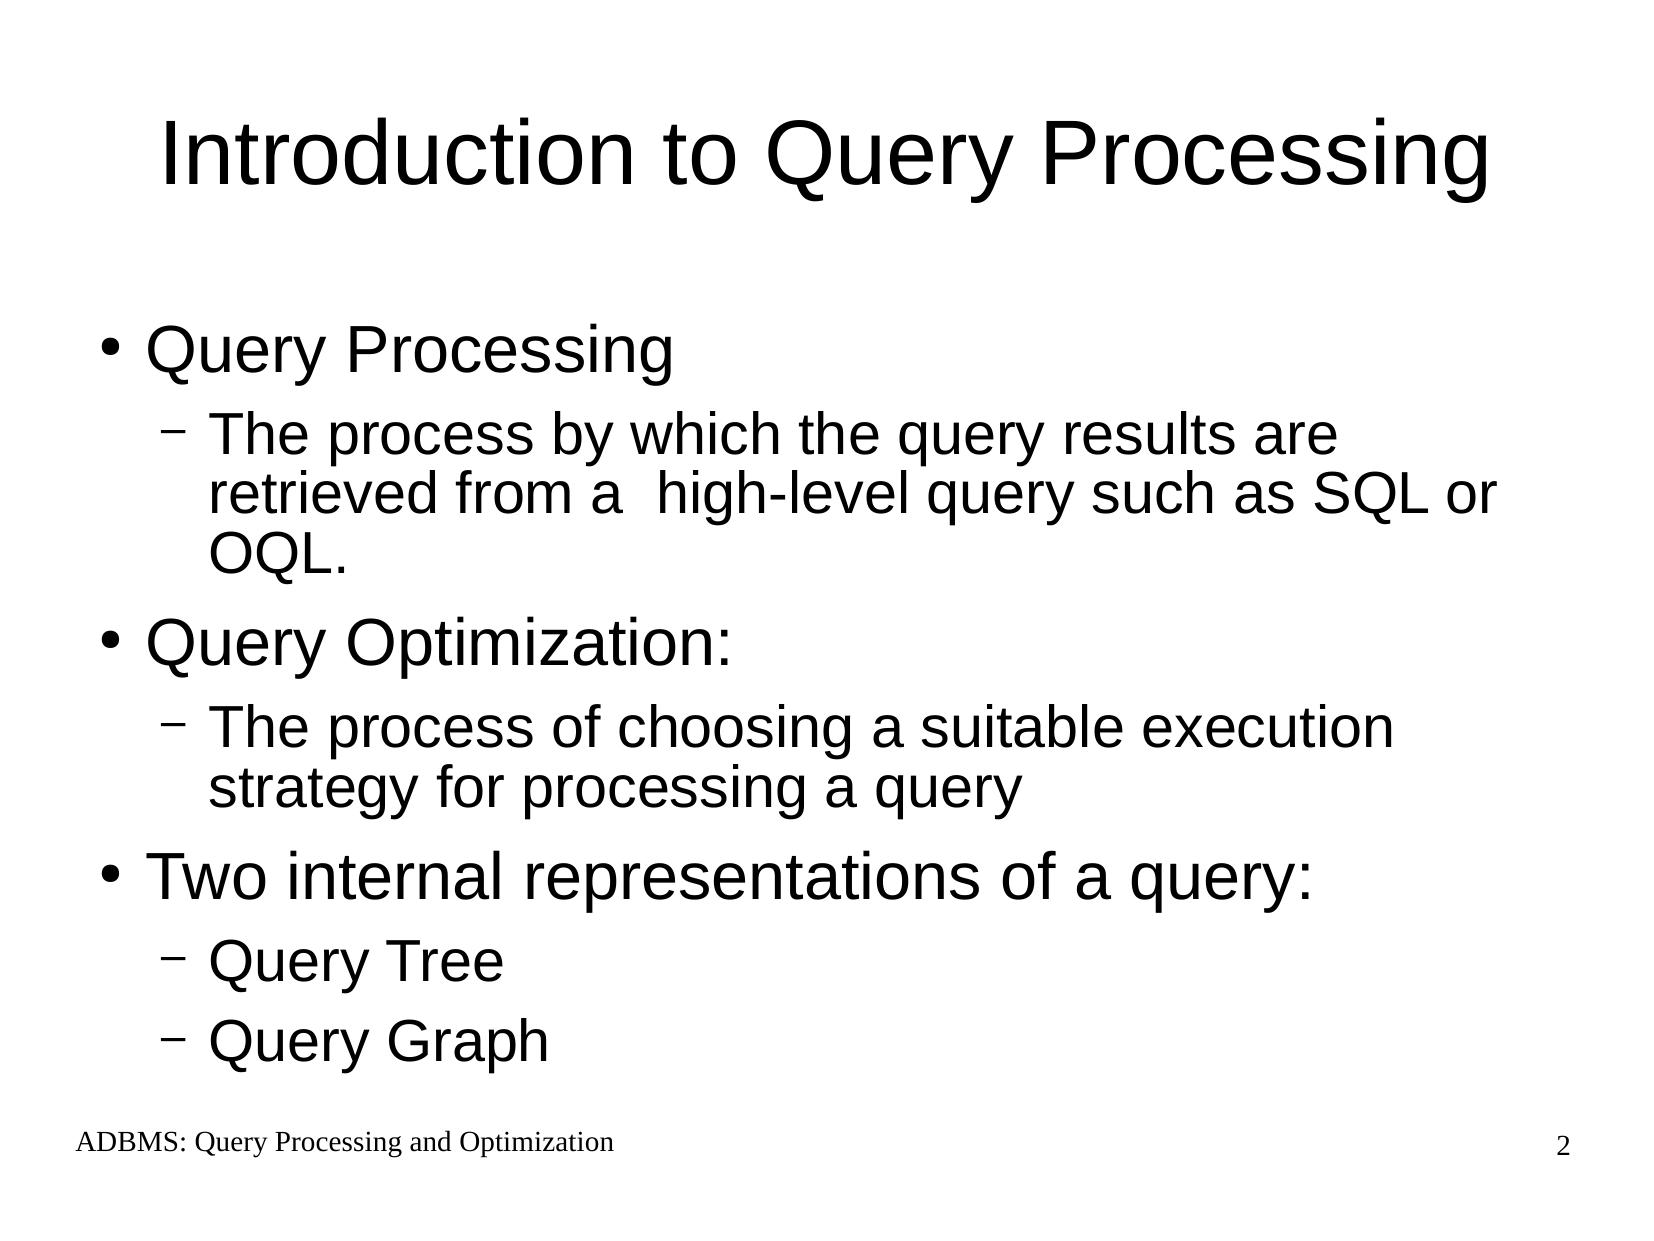

# Introduction to Query Processing
Query Processing
The process by which the query results are retrieved from a high-level query such as SQL or OQL.
Query Optimization:
The process of choosing a suitable execution strategy for processing a query
Two internal representations of a query:
Query Tree
Query Graph